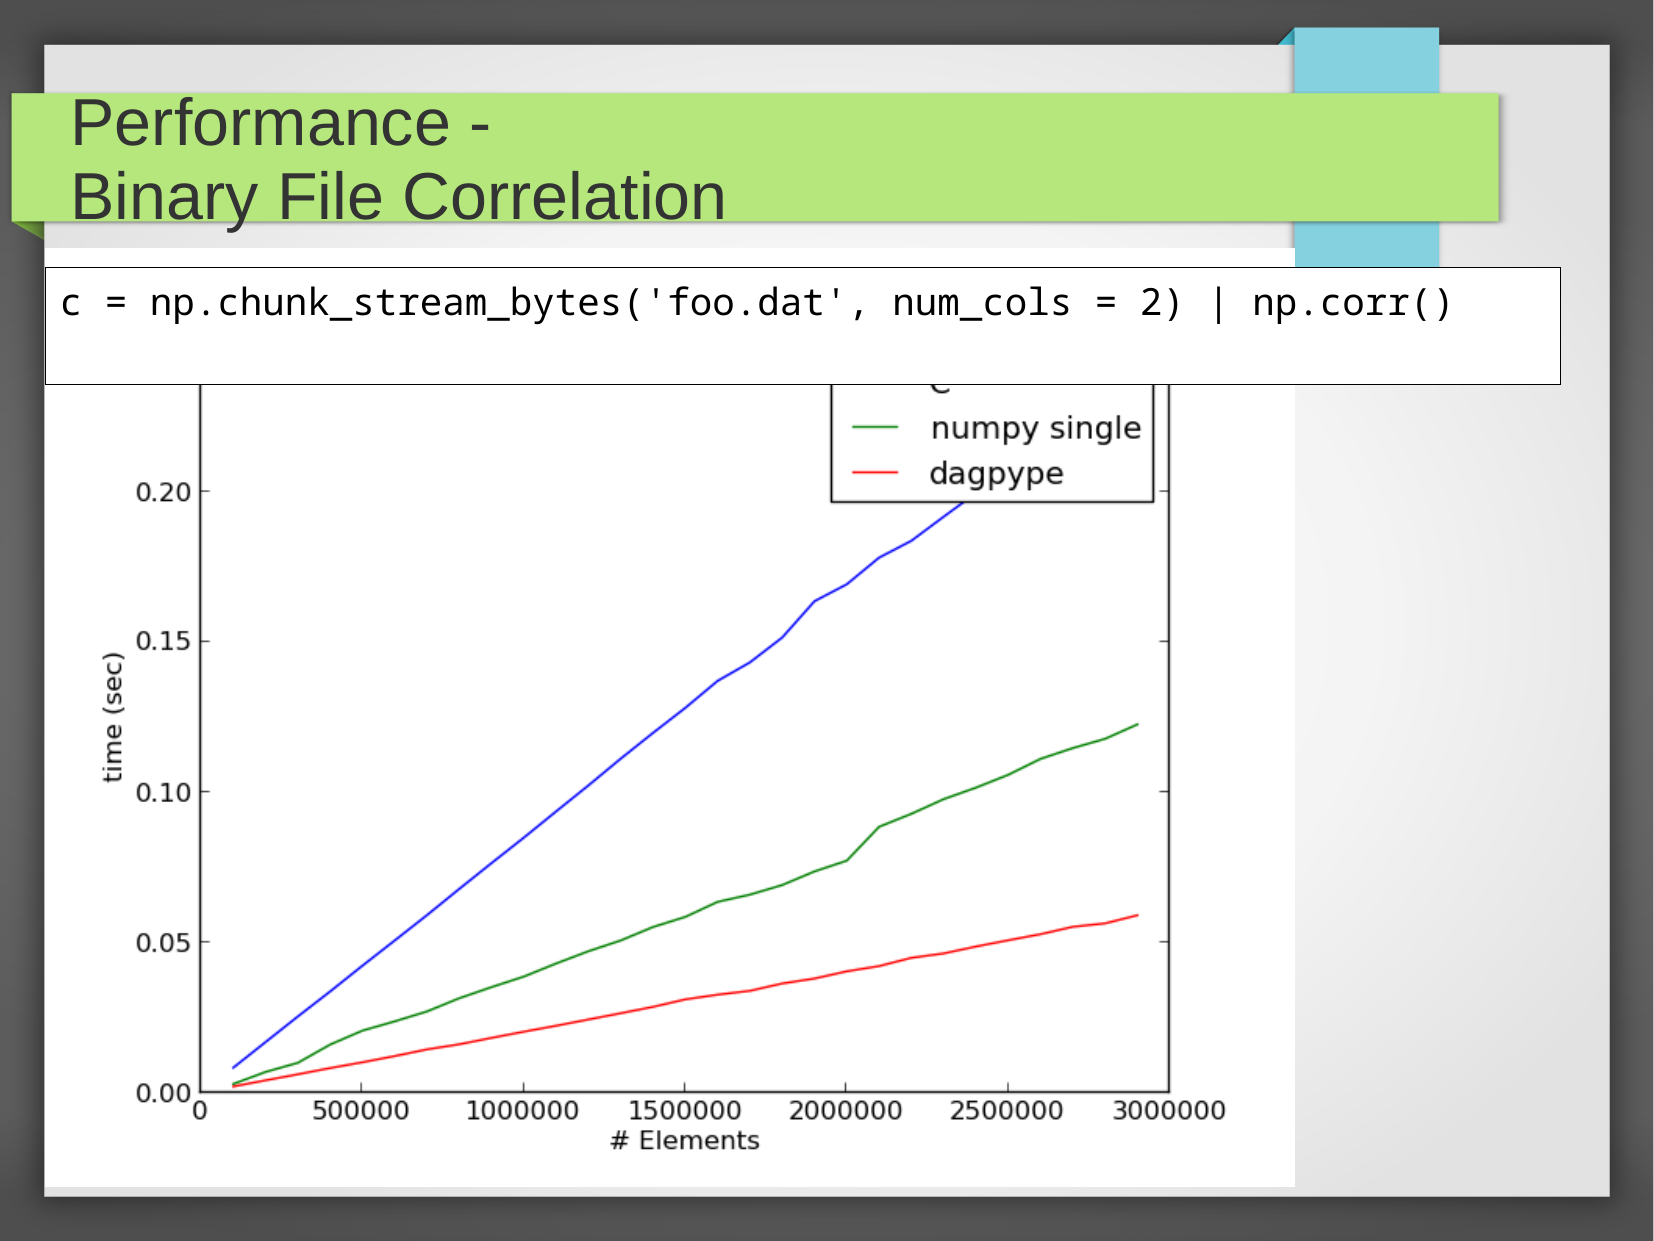

# Performance - Binary File Correlation
c = np.chunk_stream_bytes('foo.dat', num_cols = 2) | np.corr()